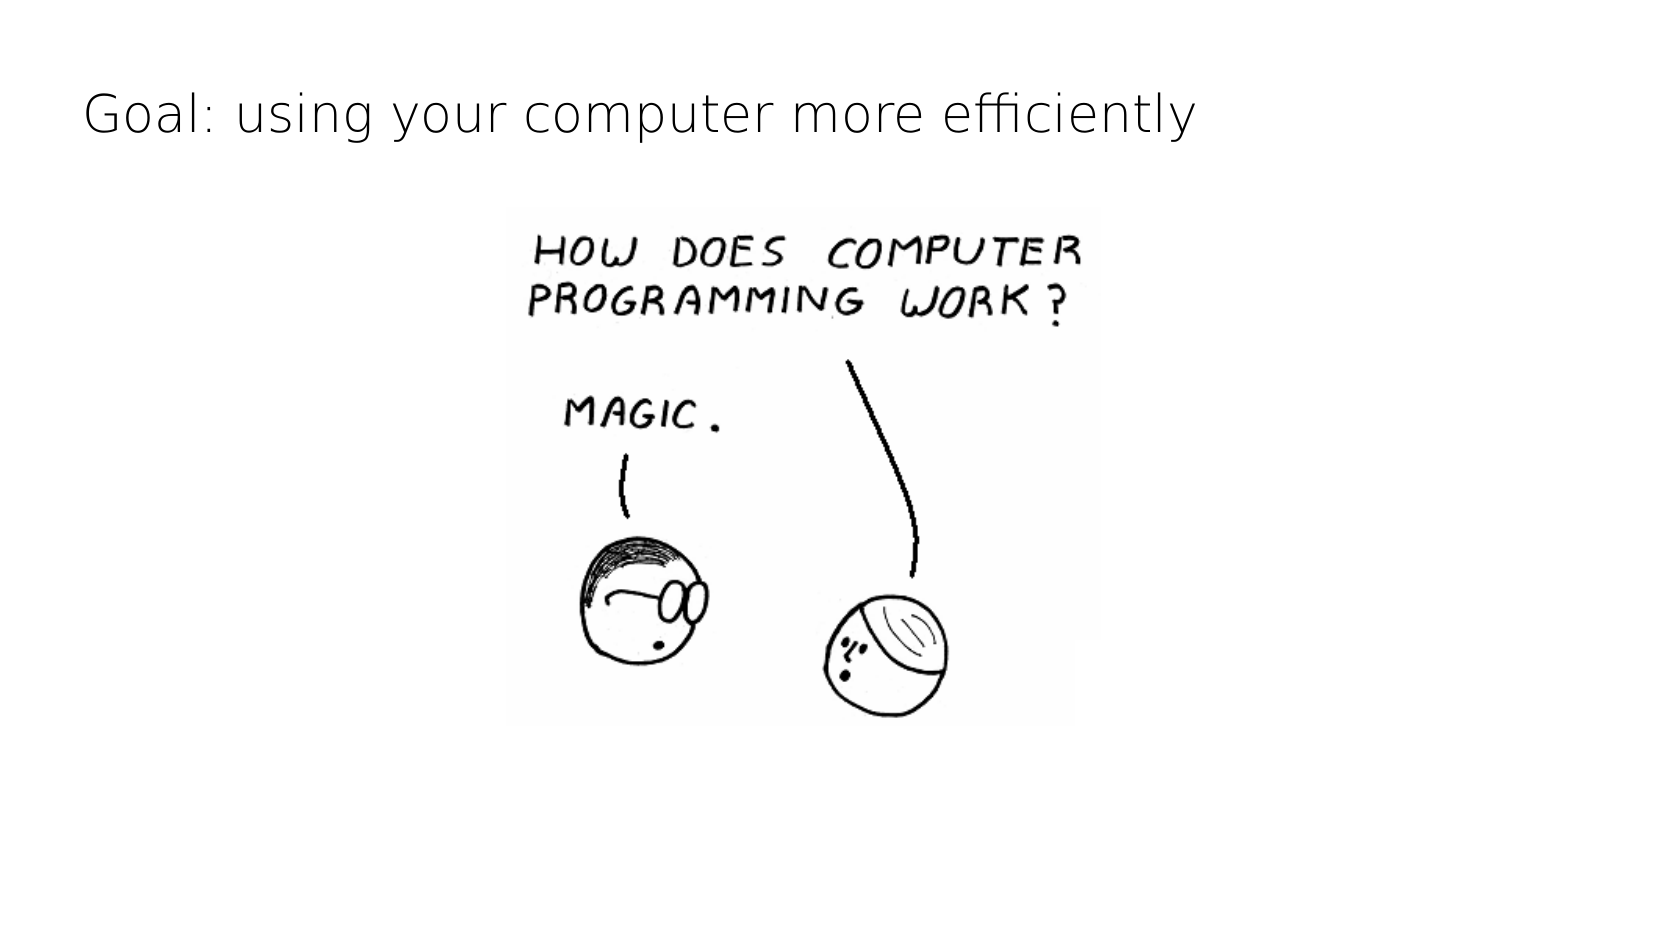

# Goal: using your computer more efficiently